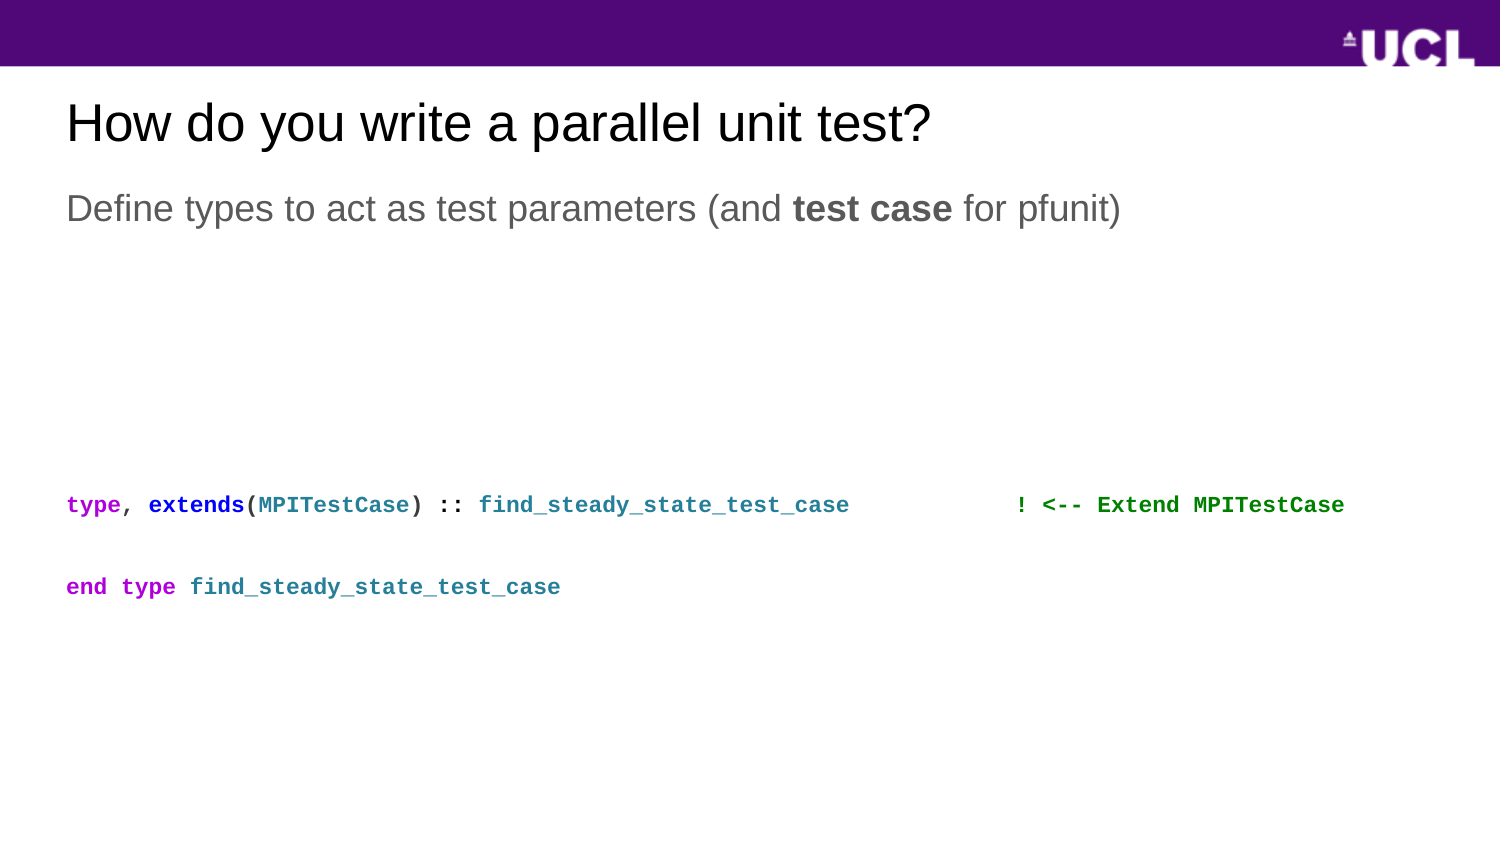

# How do you write a parallel unit test?
Define types to act as test parameters (and test case for pfunit)
type, extends(MPITestCase) :: find_steady_state_test_case ! <-- Extend MPITestCase
end type find_steady_state_test_case